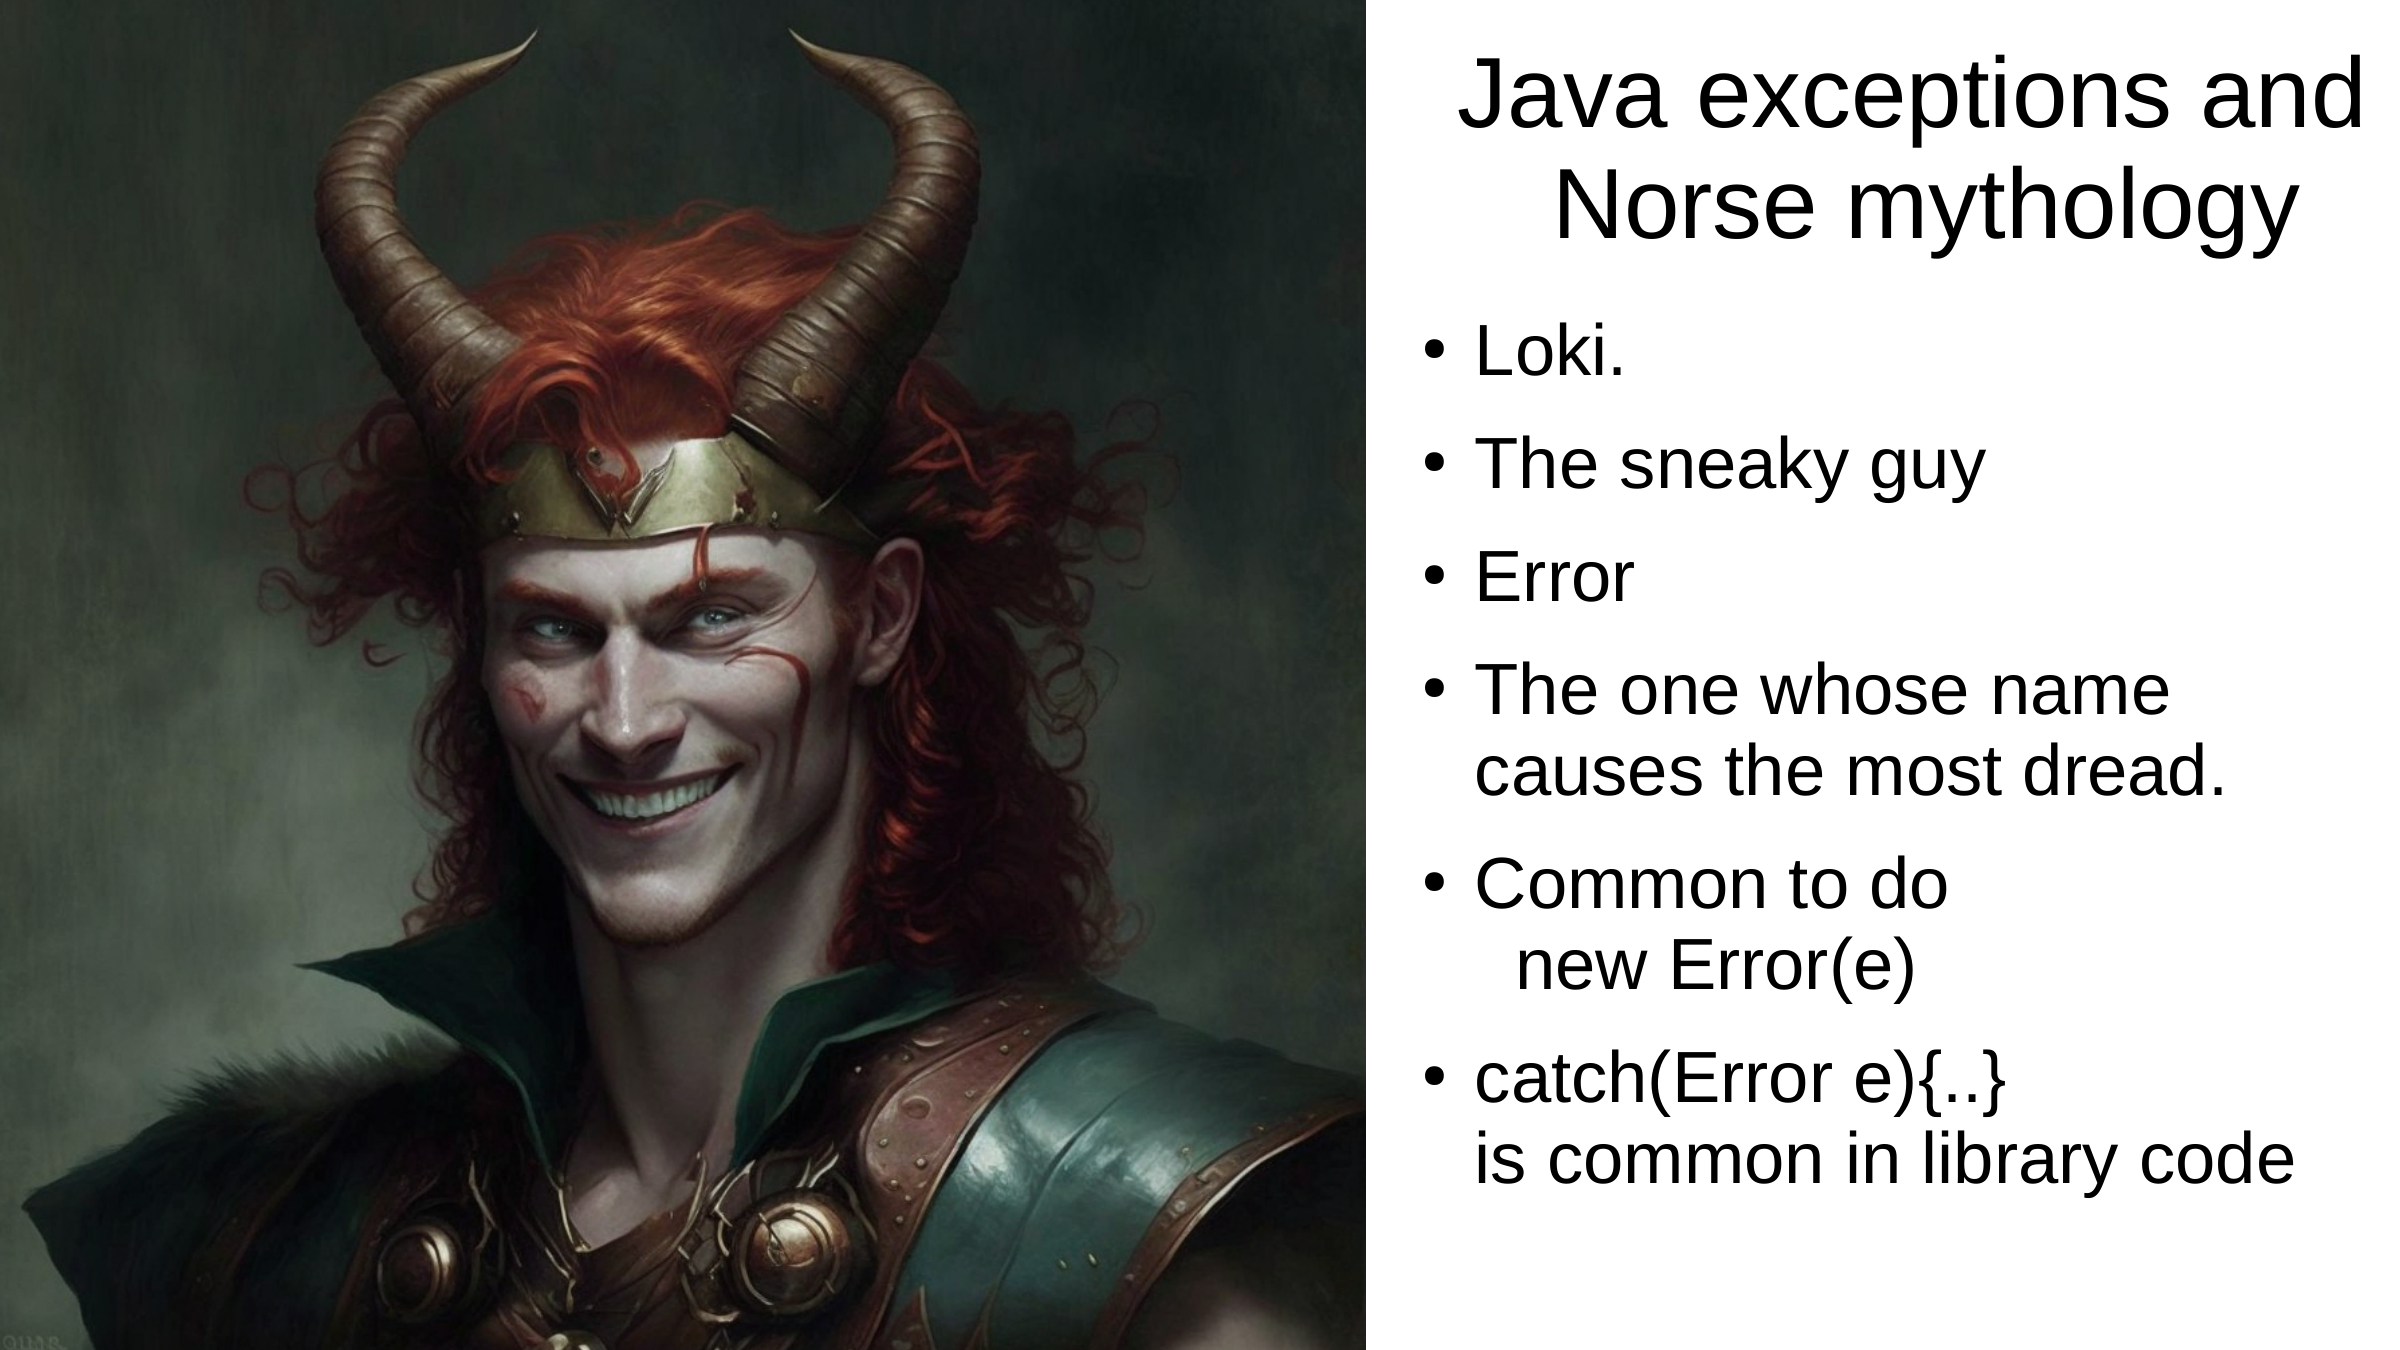

# Java exceptions and Norse mythology
Loki.
The sneaky guy
Error
The one whose name causes the most dread.
Common to do
 new Error(e)
catch(Error e){..}
is common in library code